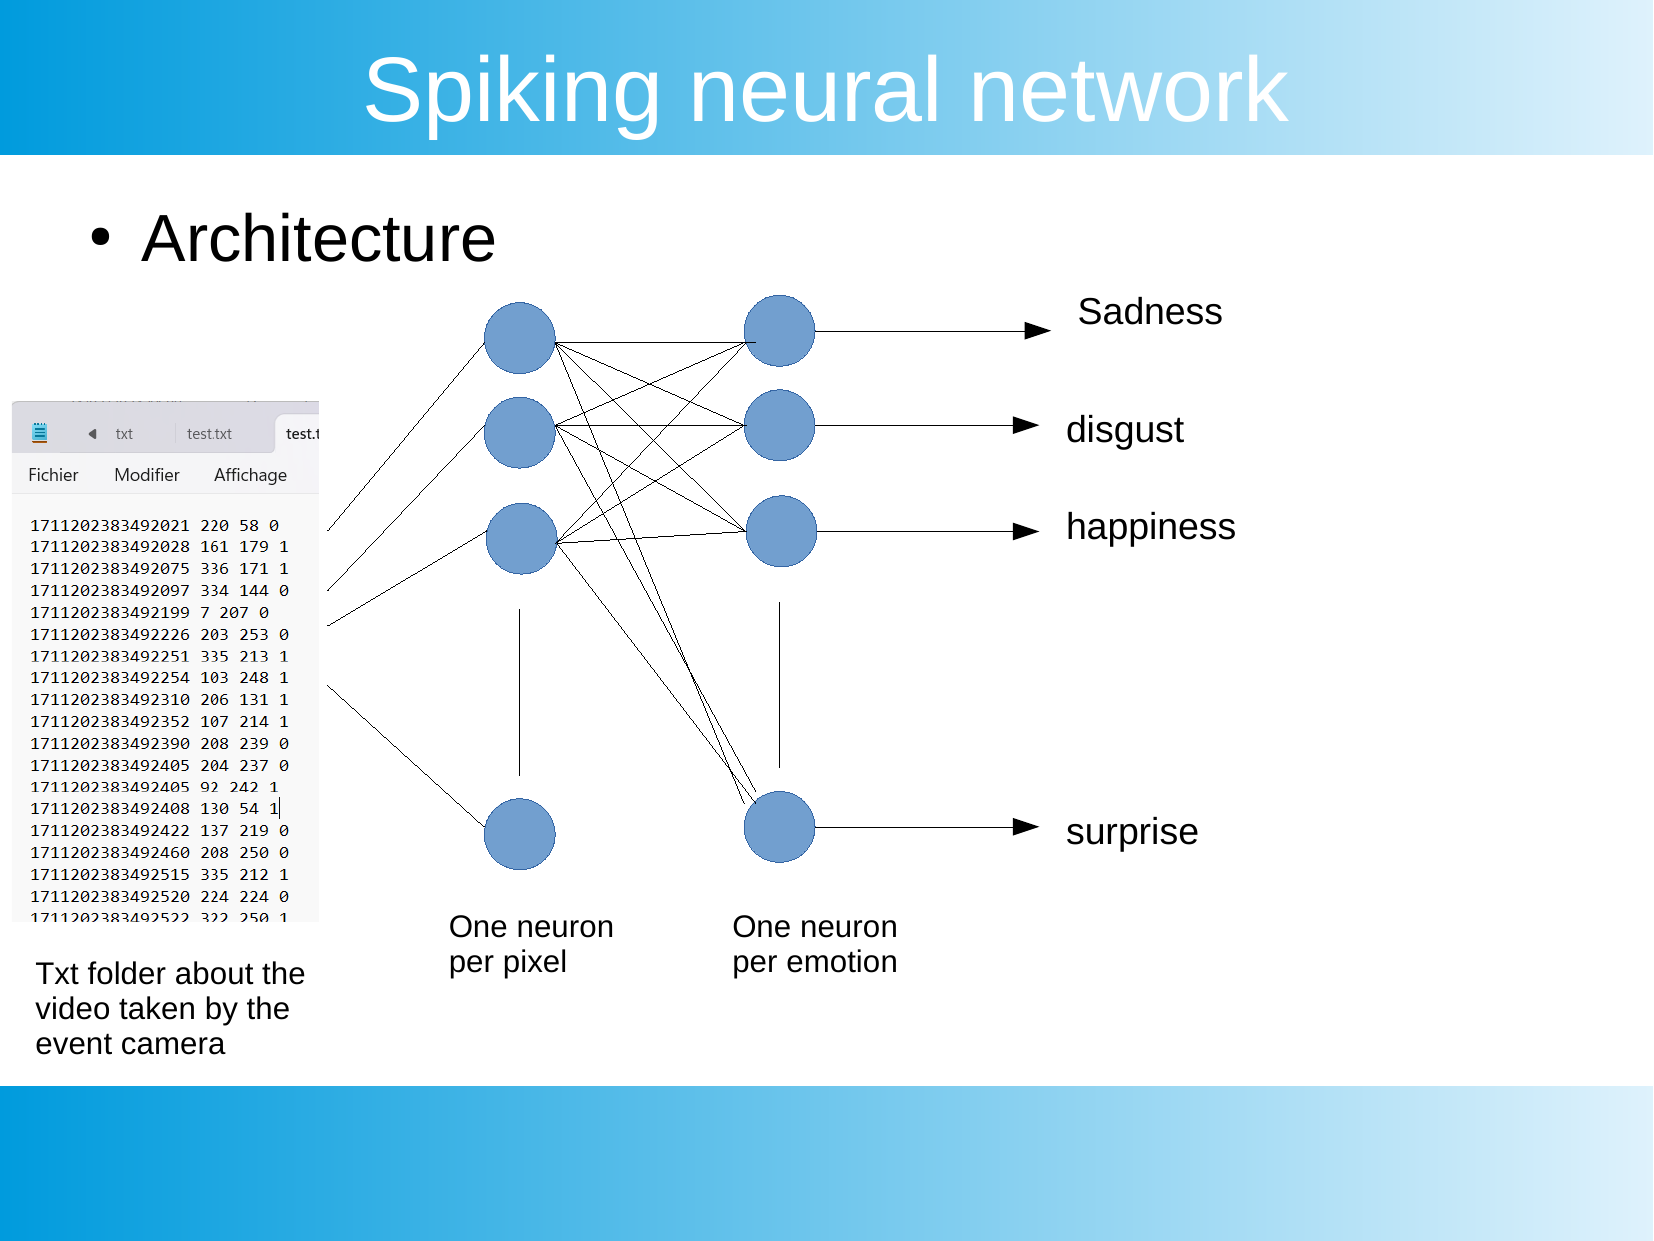

Spiking neural network
# Architecture
Sadness
disgust
happiness
surprise
One neuron per pixel
One neuron per emotion
Txt folder about the video taken by the event camera